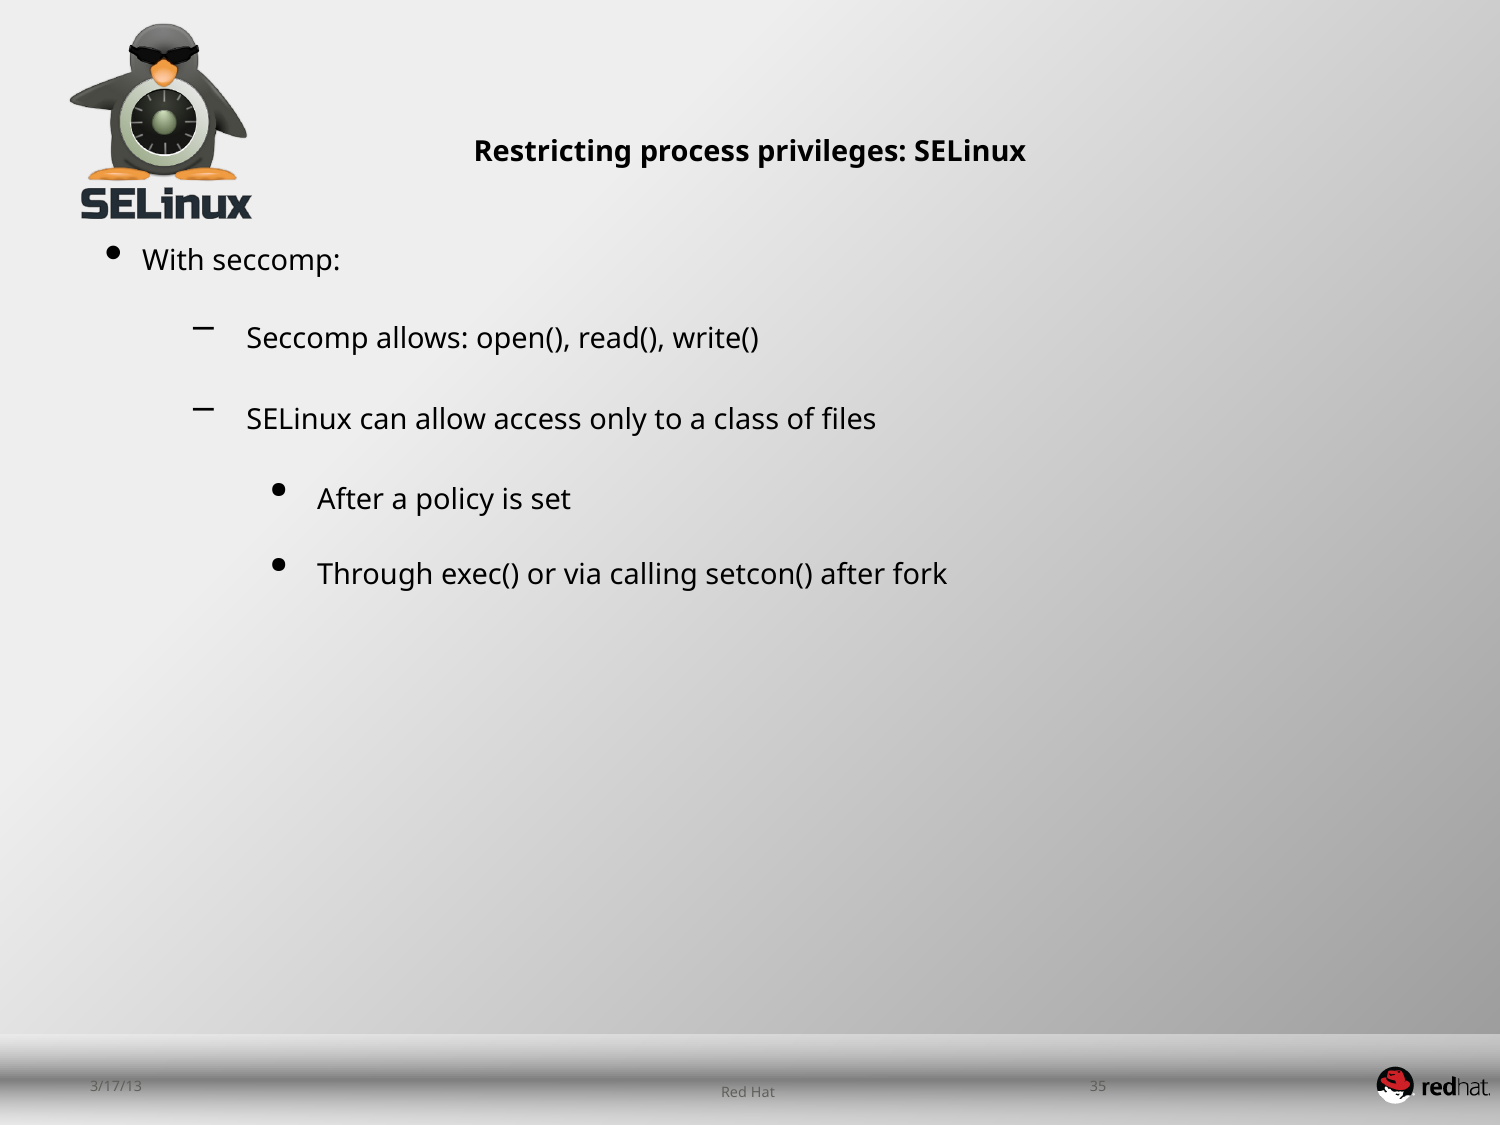

# Restricting process privileges: SELinux
With seccomp:
Seccomp allows: open(), read(), write()
SELinux can allow access only to a class of files
After a policy is set
Through exec() or via calling setcon() after fork
3/17/13
Red Hat